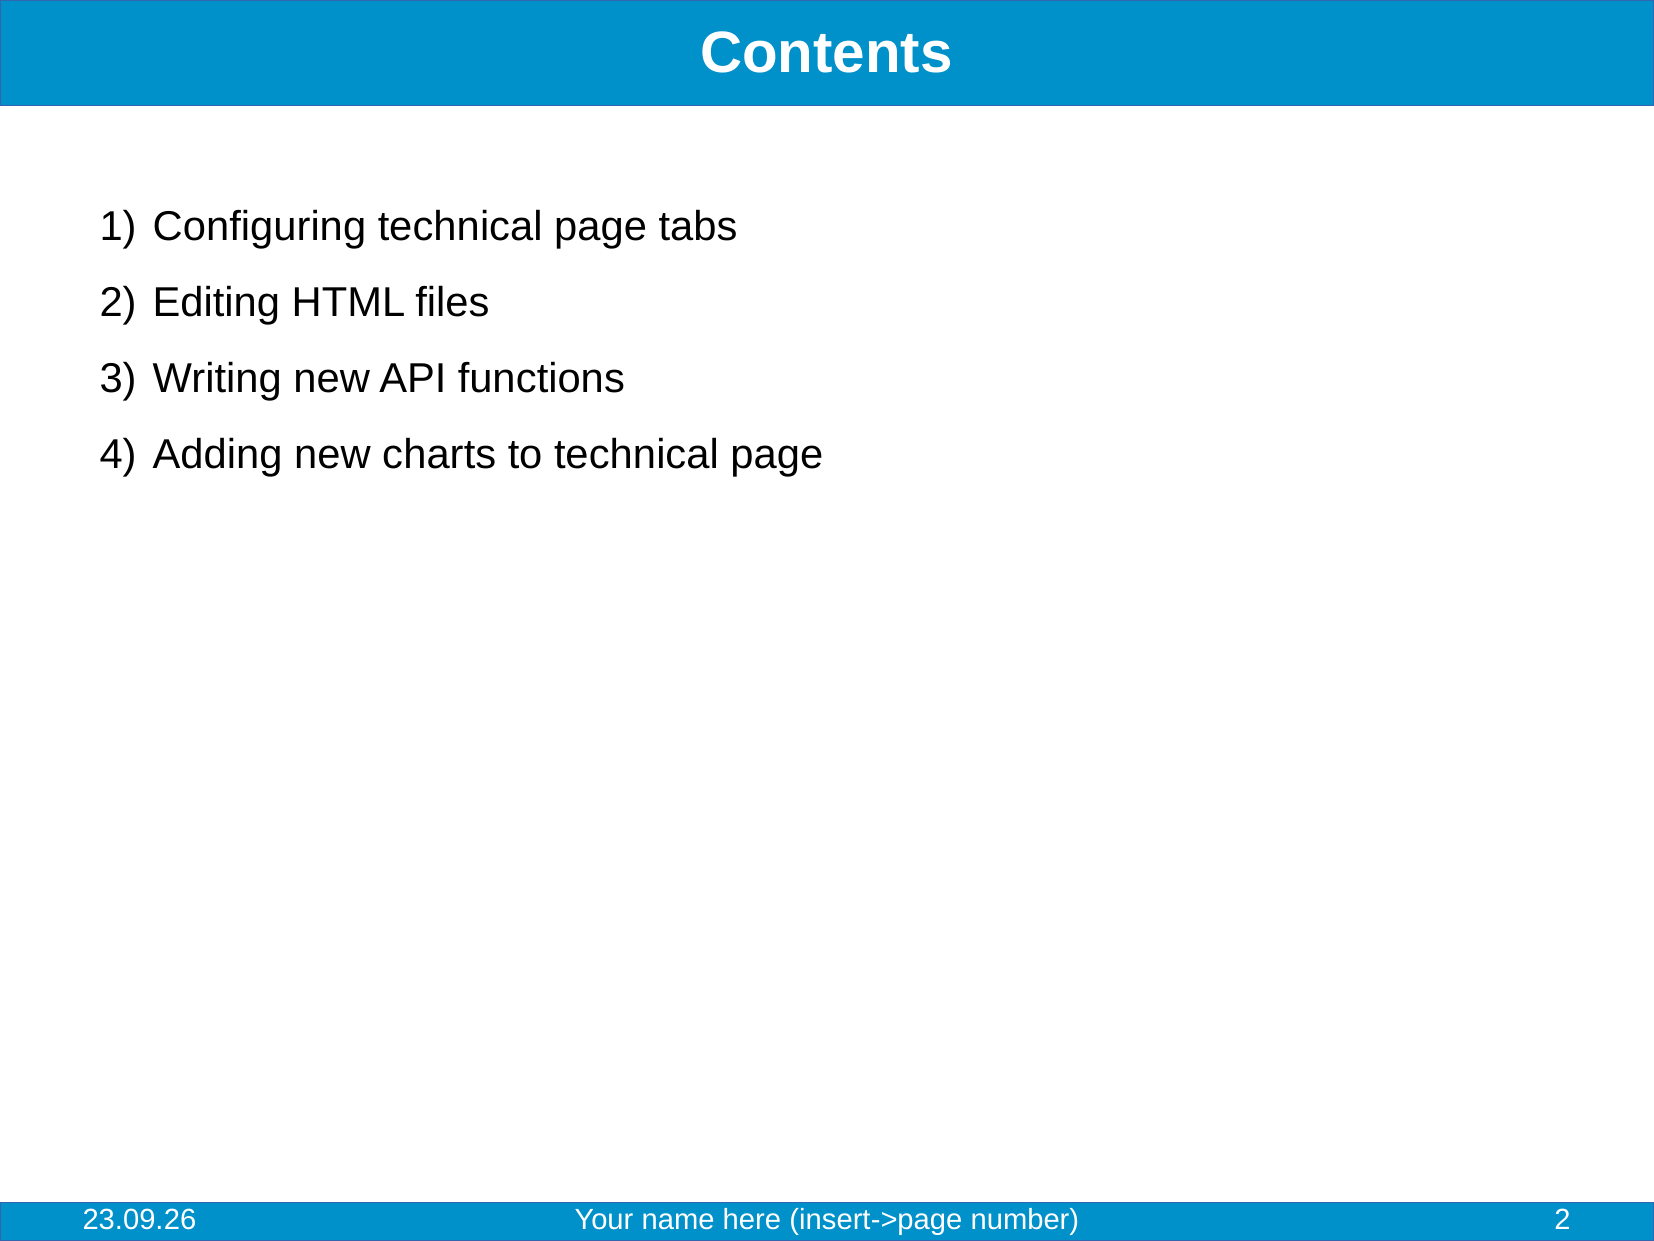

# Contents
Configuring technical page tabs
Editing HTML files
Writing new API functions
Adding new charts to technical page
Your name here (insert->page number)
2